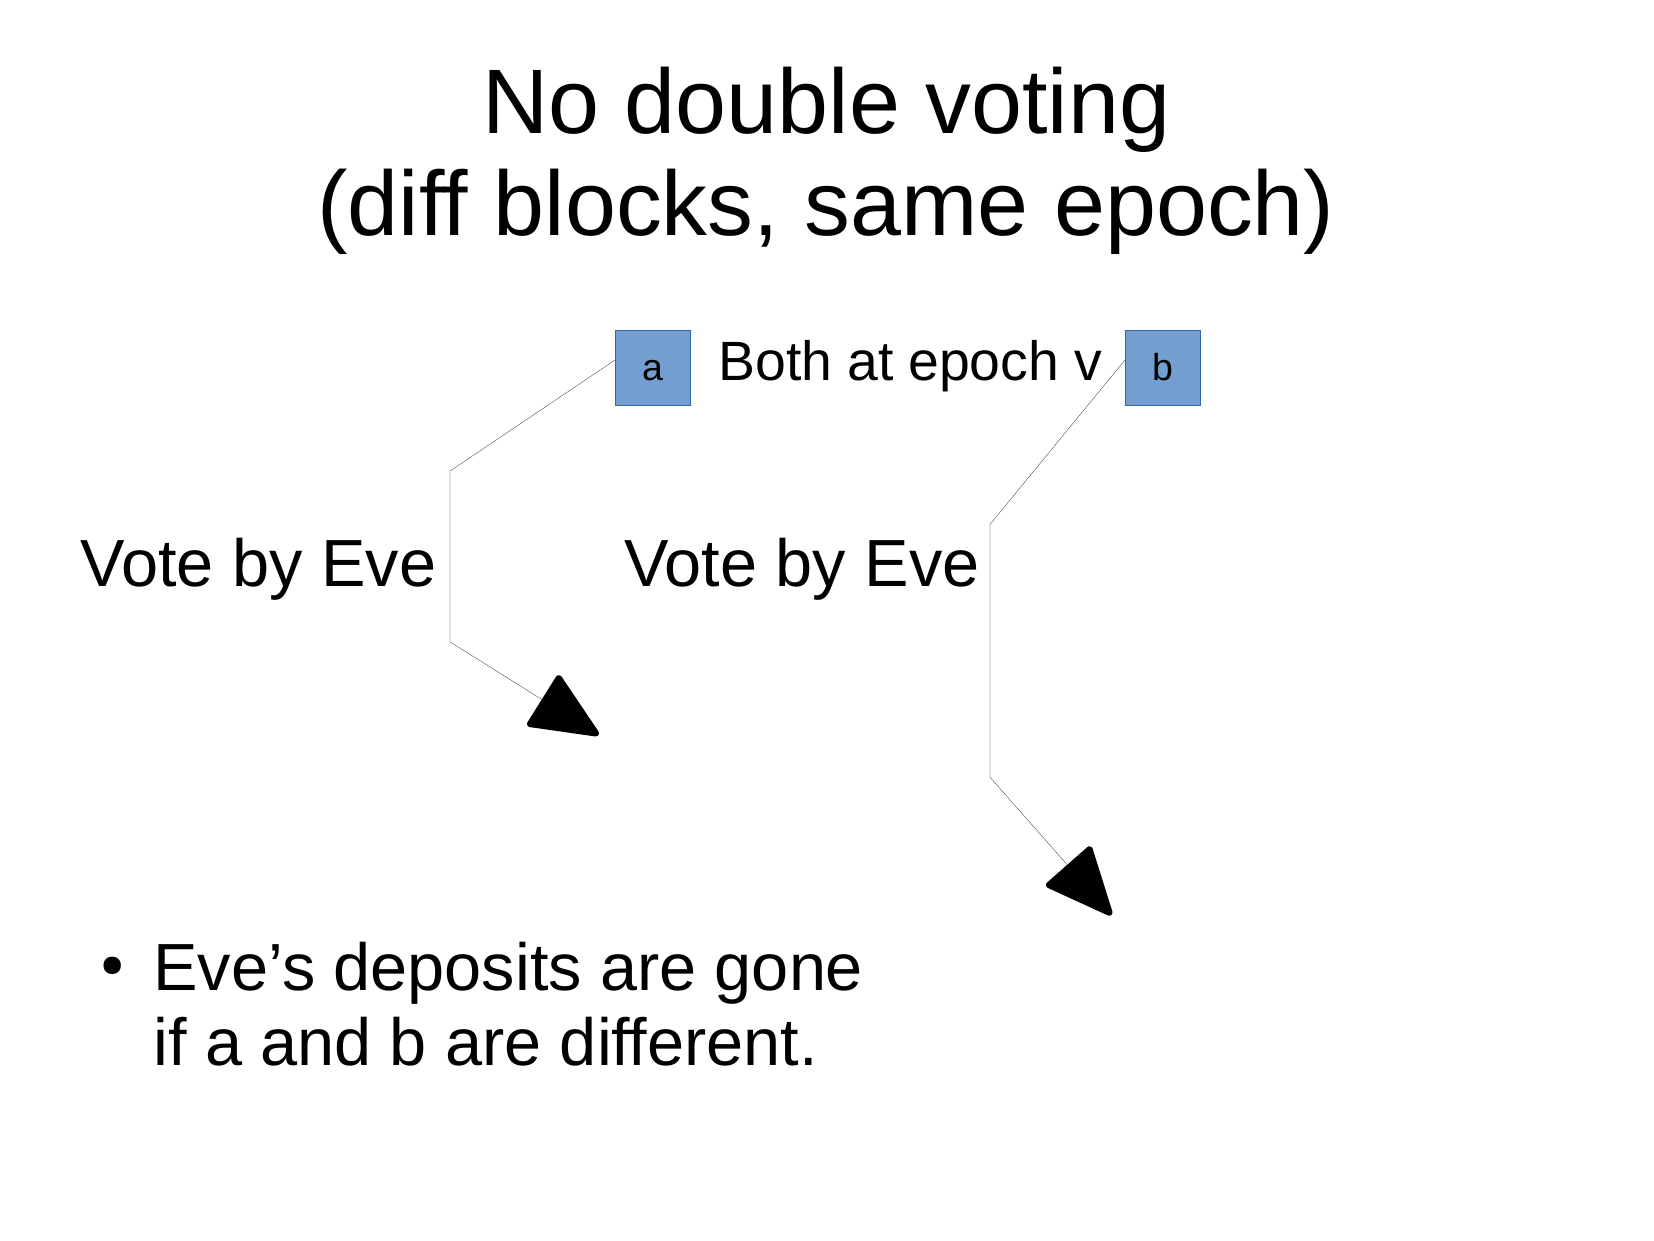

# No double voting (diff blocks, same epoch)
a
Both at epoch v
b
Vote by Eve
Vote by Eve
Eve’s deposits are gone
if a and b are different.